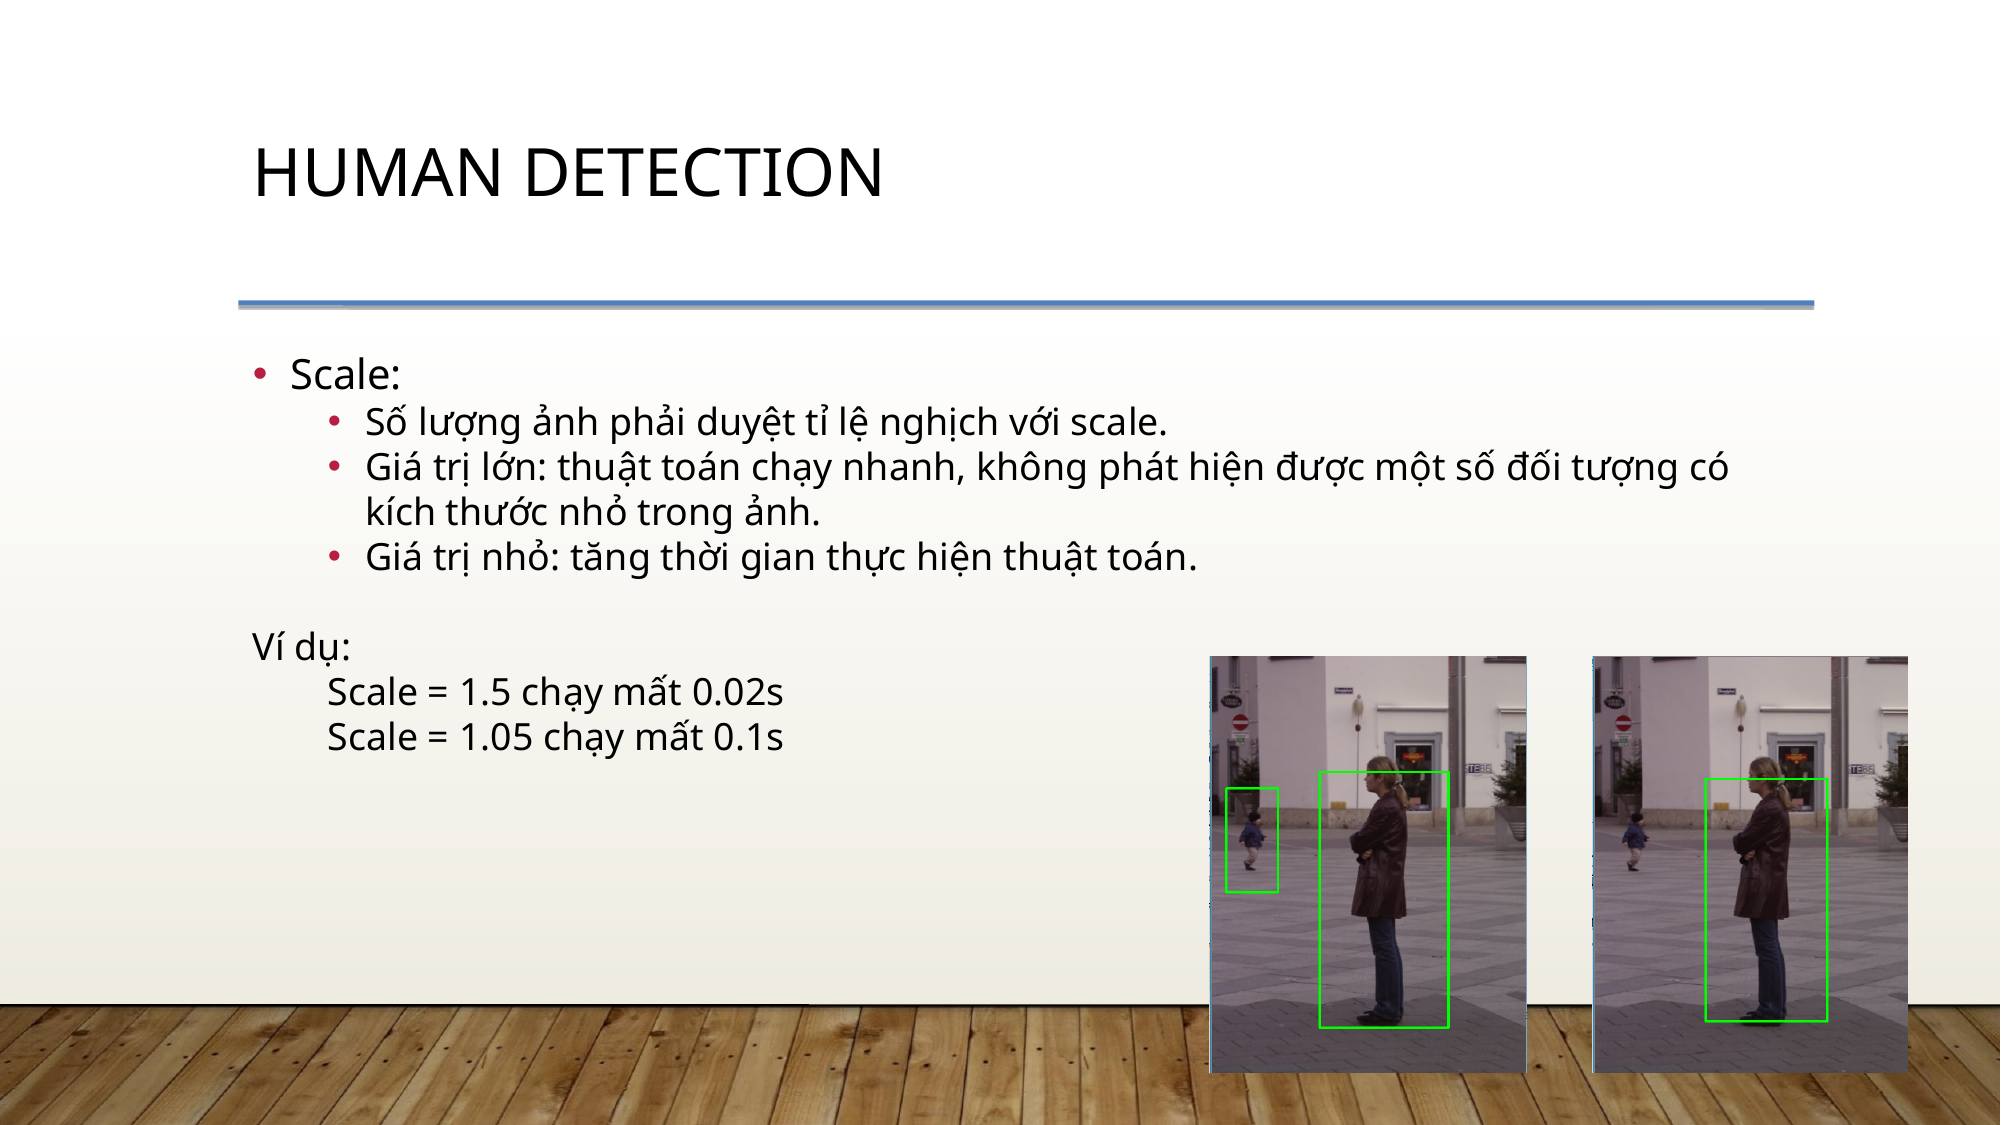

HUMAN DETECTION
Scale:
Số lượng ảnh phải duyệt tỉ lệ nghịch với scale.
Giá trị lớn: thuật toán chạy nhanh, không phát hiện được một số đối tượng có kích thước nhỏ trong ảnh.
Giá trị nhỏ: tăng thời gian thực hiện thuật toán.
Ví dụ:
	Scale = 1.5 chạy mất 0.02s
	Scale = 1.05 chạy mất 0.1s